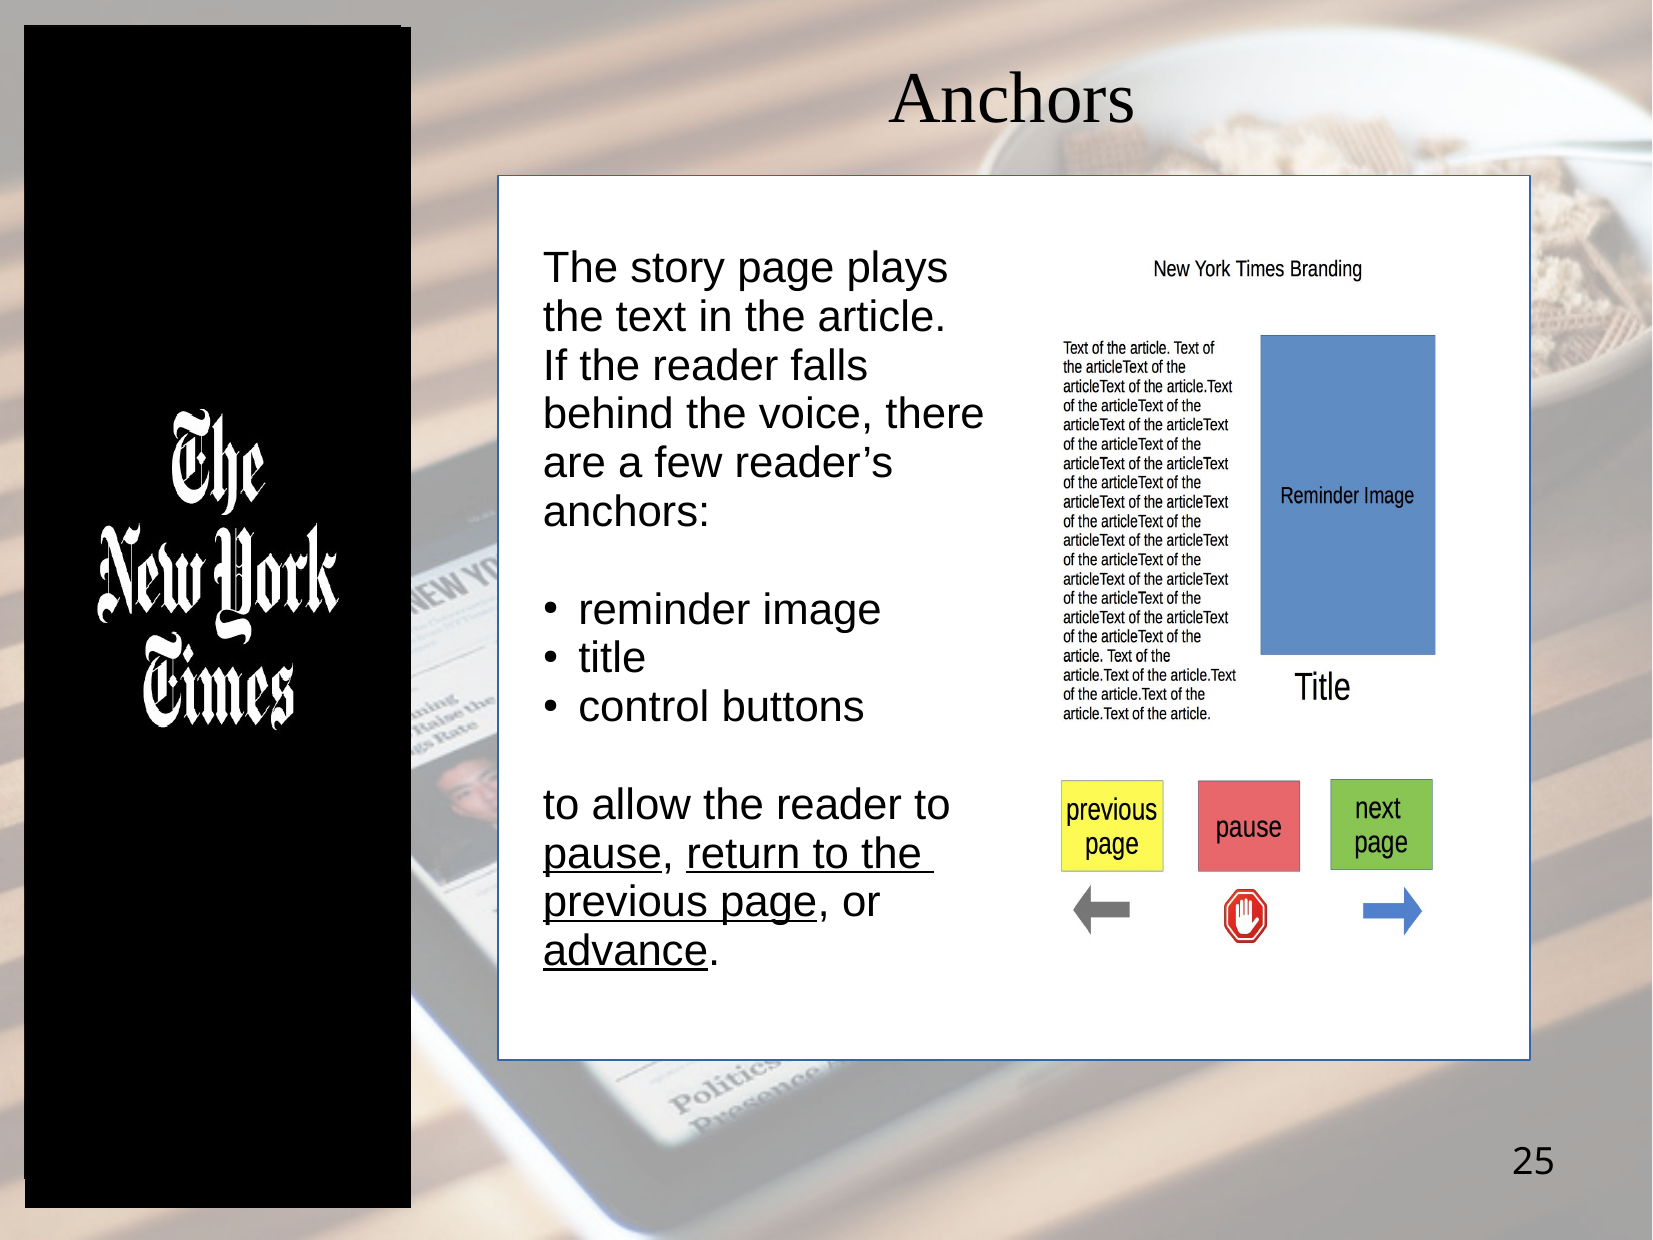

Anchors
The story page plays
the text in the article.
If the reader falls
behind the voice, there
are a few reader’s
anchors:
reminder image
title
control buttons
to allow the reader to
pause, return to the
previous page, or
advance.